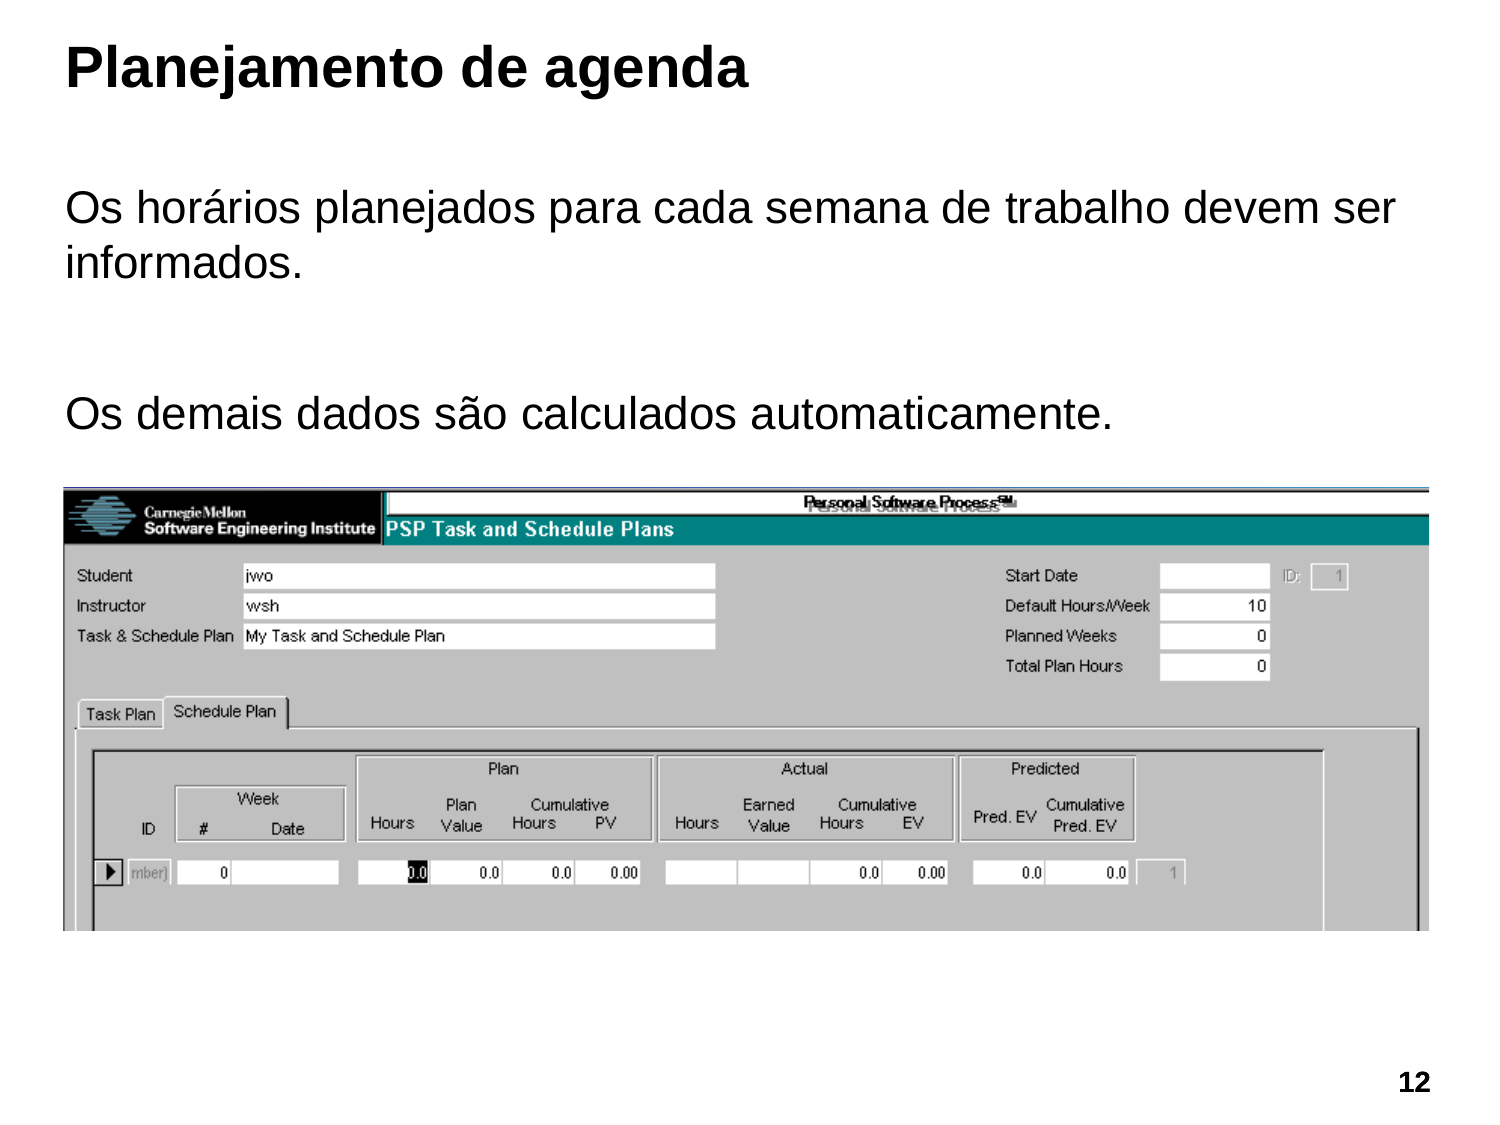

# Planejamento de agenda
Os horários planejados para cada semana de trabalho devem ser informados.
Os demais dados são calculados automaticamente.